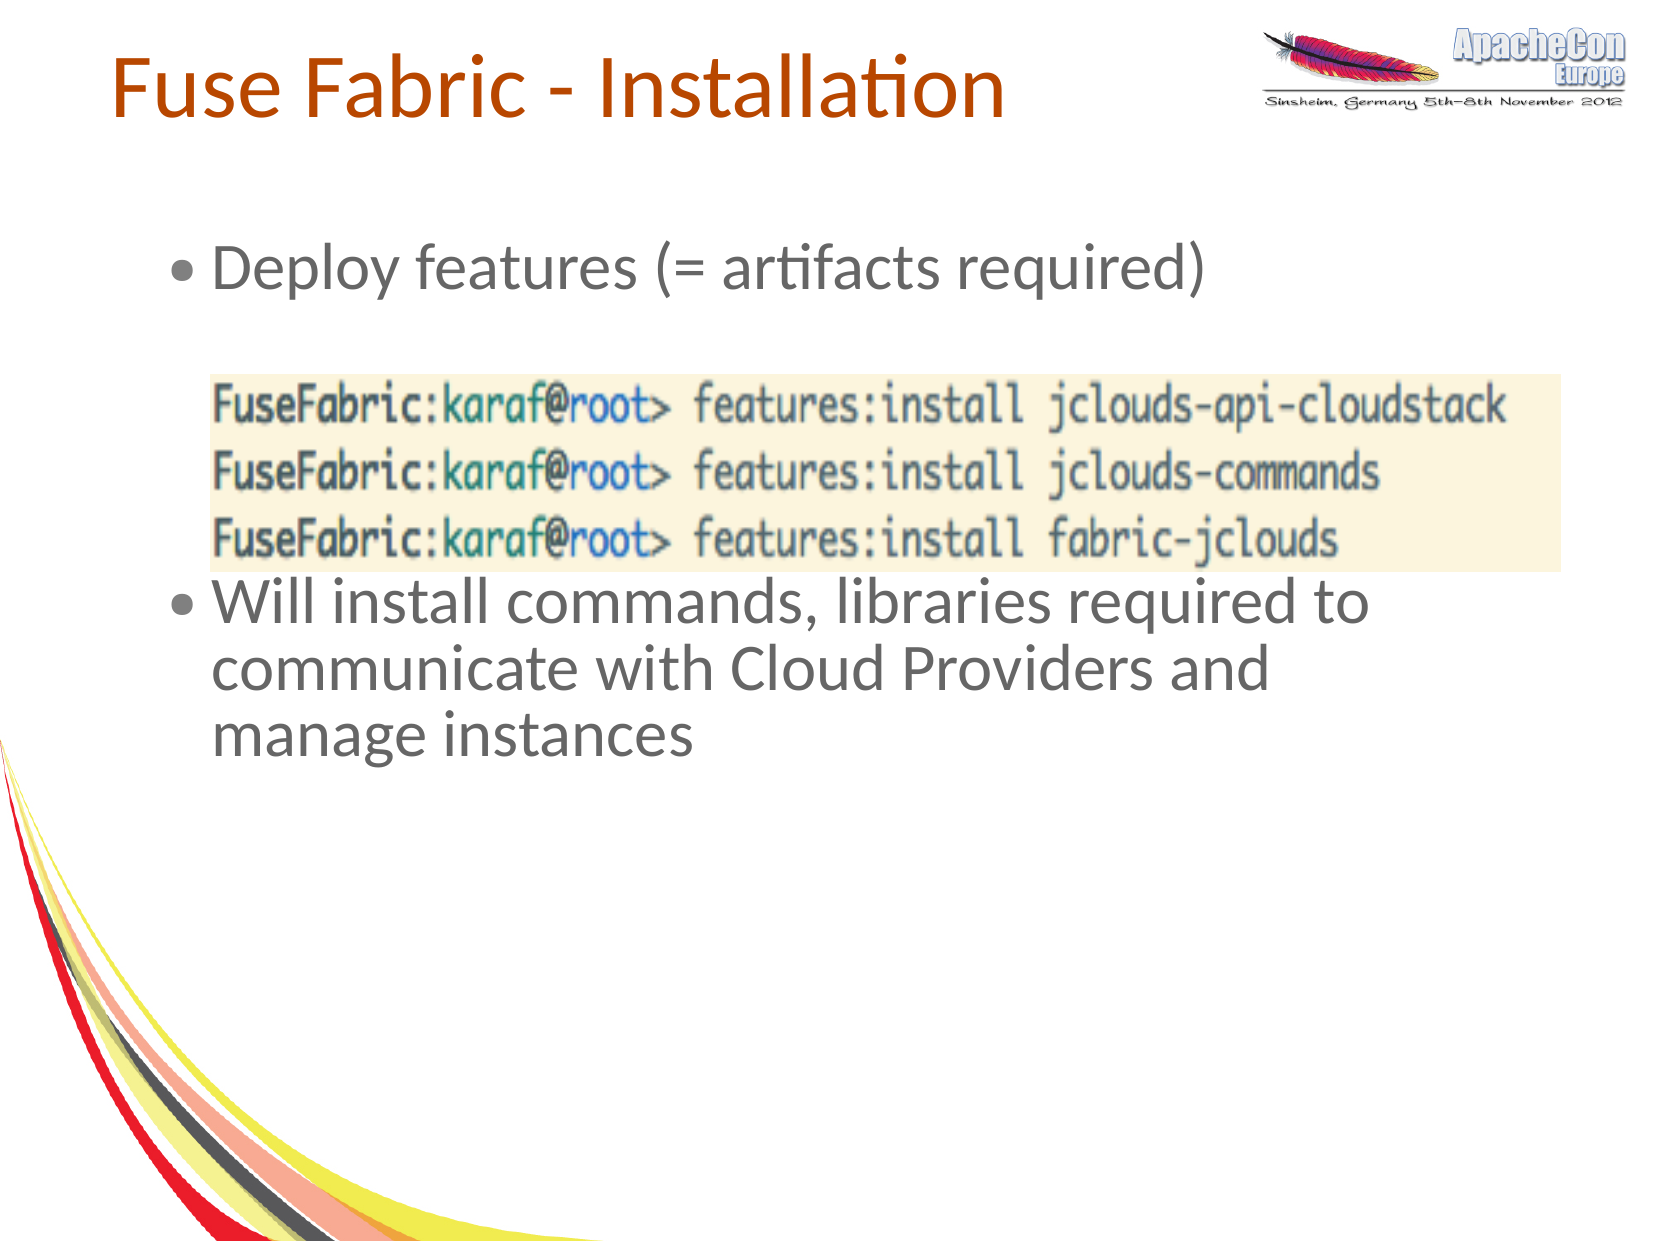

# Fuse Fabric - Installation
 Deploy features (= artifacts required)
 Will install commands, libraries required to
 communicate with Cloud Providers and
 manage instances